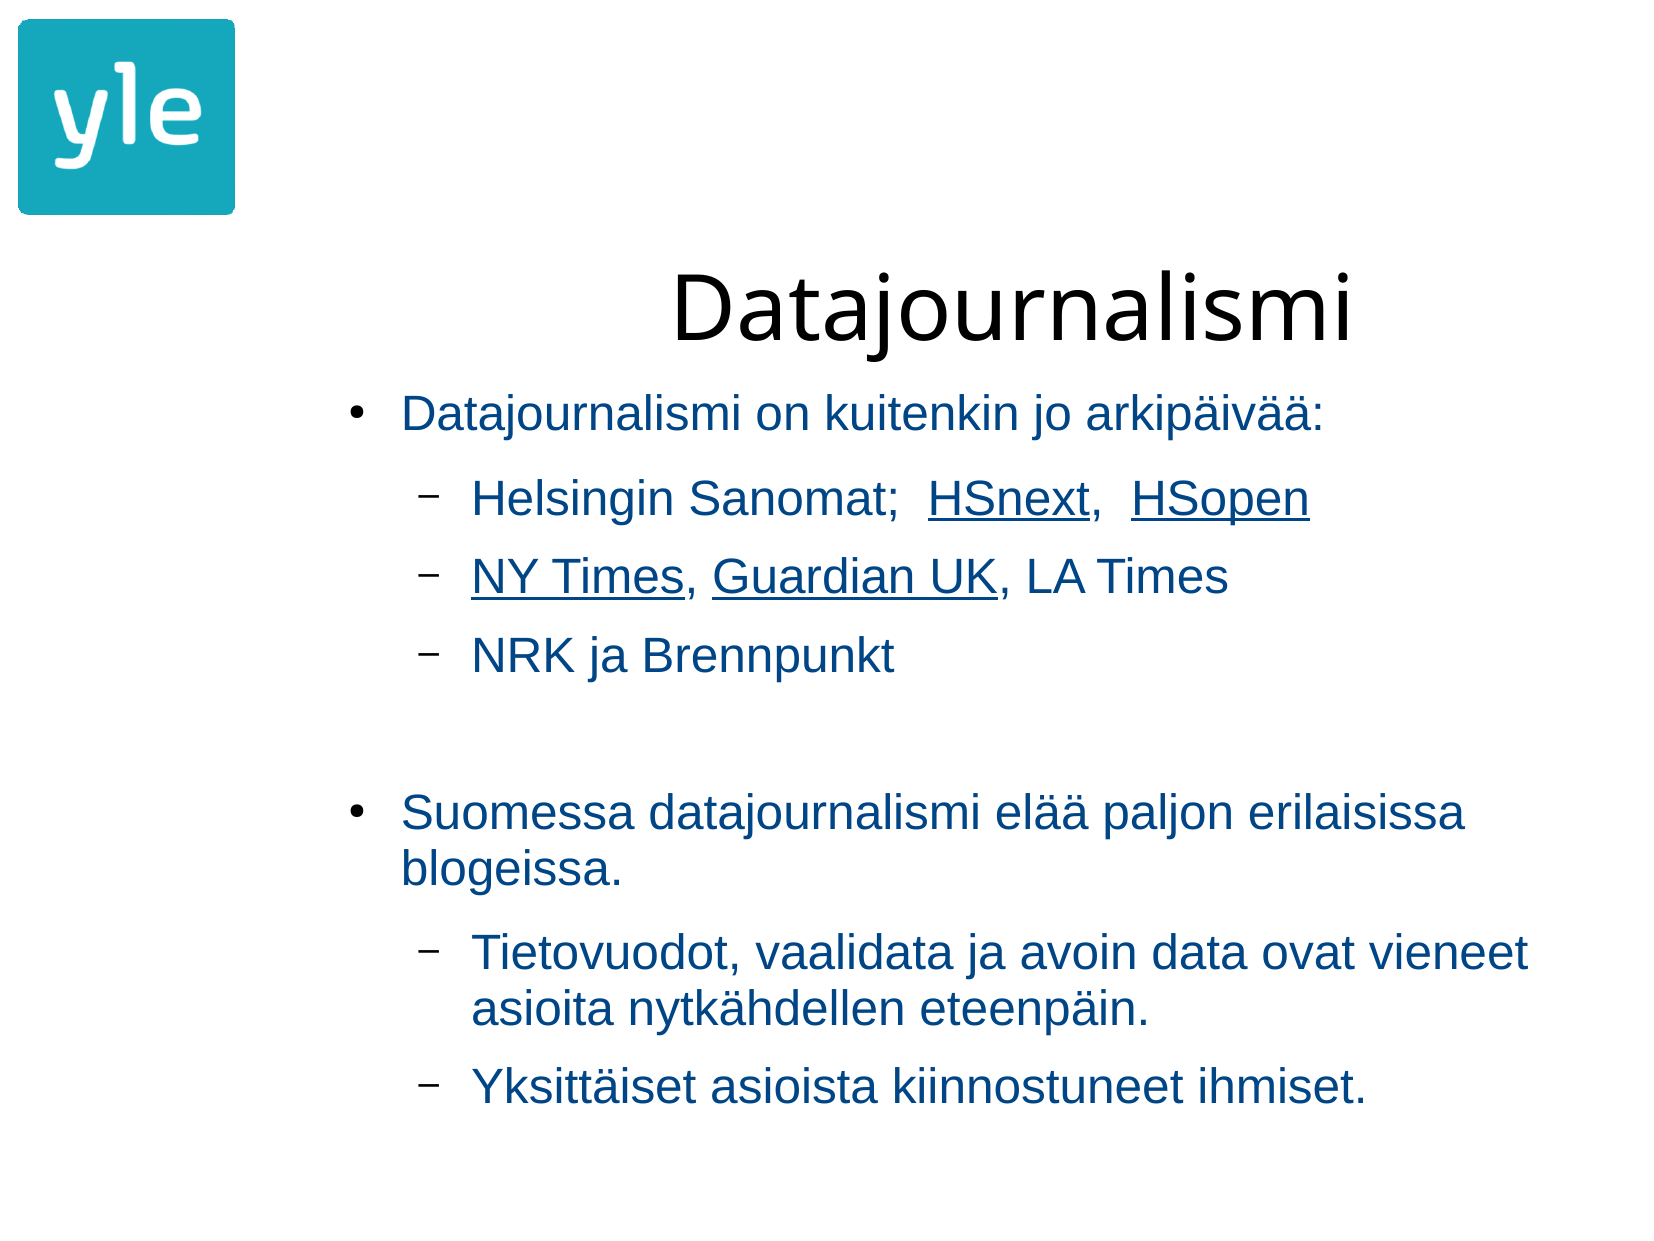

# Datajournalismi
Datajournalismi on kuitenkin jo arkipäivää:
Helsingin Sanomat; HSnext, HSopen
NY Times, Guardian UK, LA Times
NRK ja Brennpunkt
Suomessa datajournalismi elää paljon erilaisissa blogeissa.
Tietovuodot, vaalidata ja avoin data ovat vieneet asioita nytkähdellen eteenpäin.
Yksittäiset asioista kiinnostuneet ihmiset.